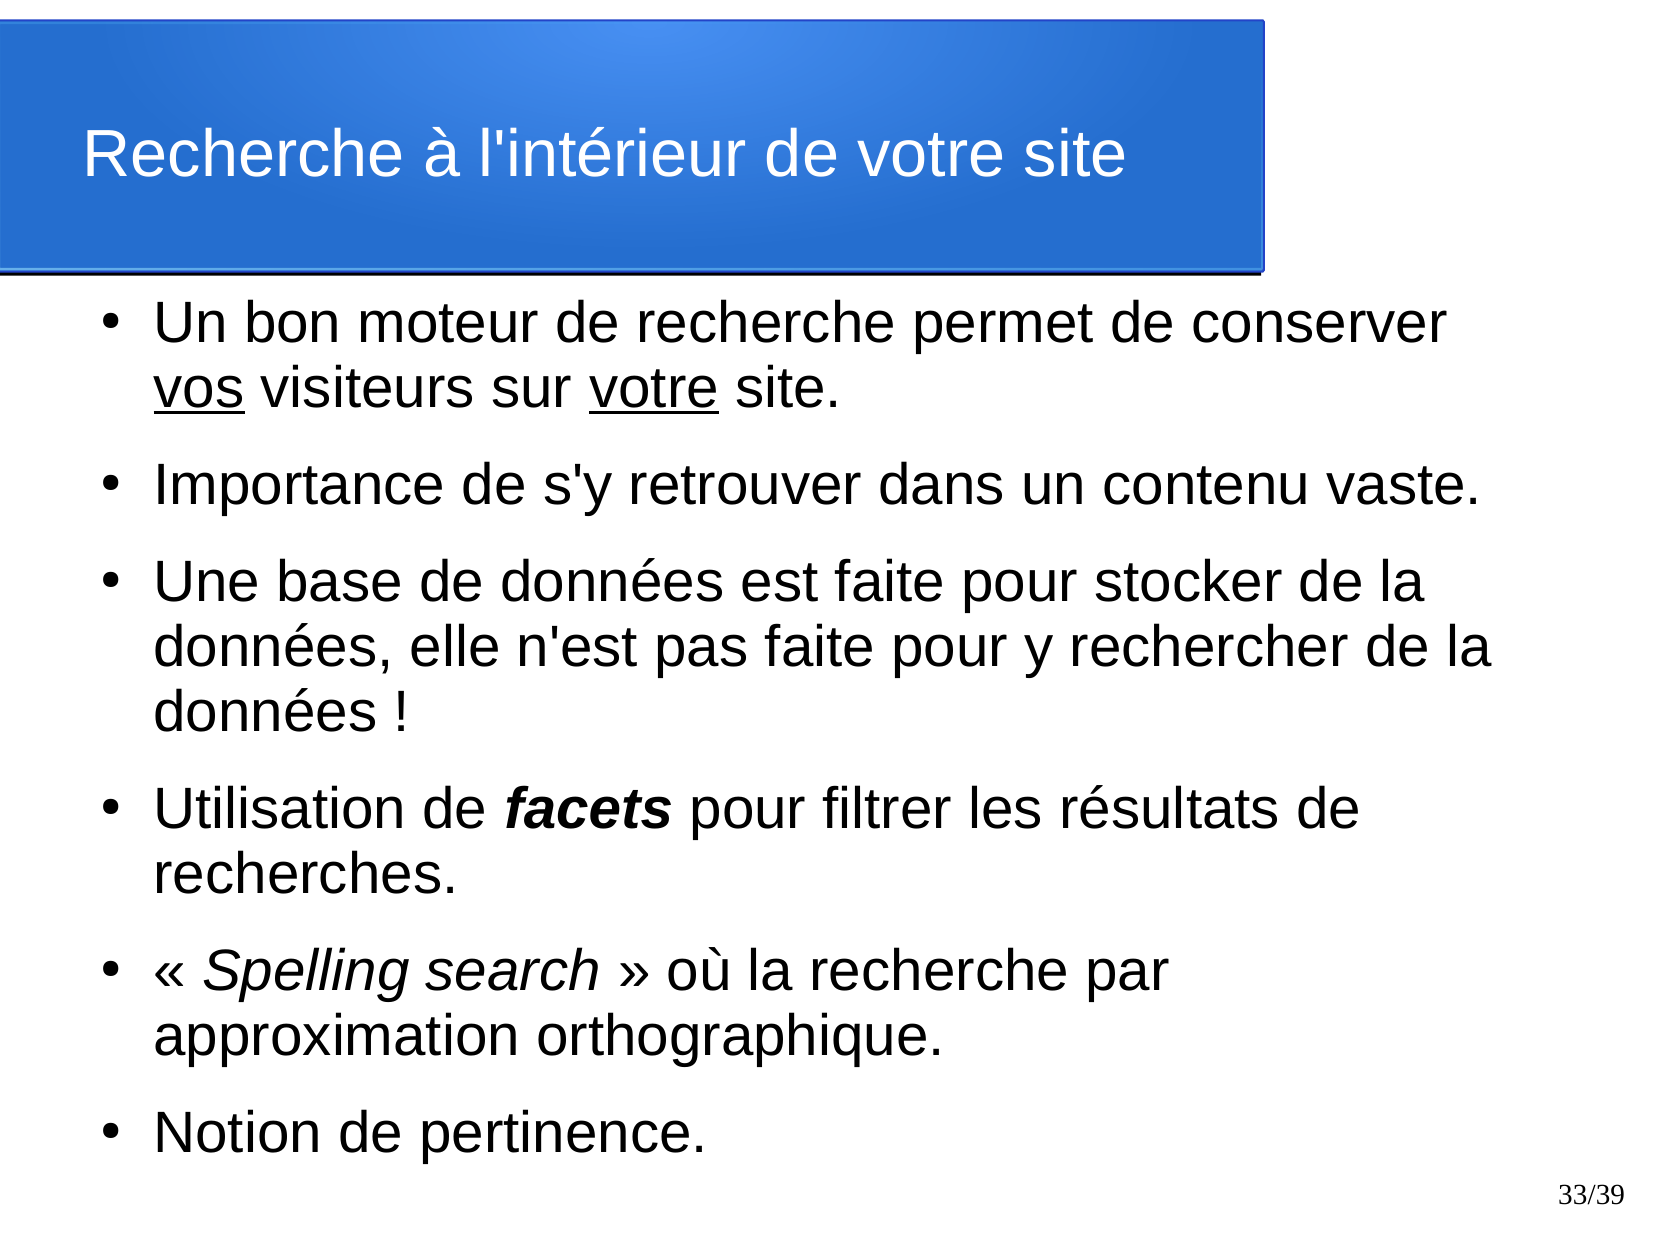

# Recherche à l'intérieur de votre site
Un bon moteur de recherche permet de conserver vos visiteurs sur votre site.
Importance de s'y retrouver dans un contenu vaste.
Une base de données est faite pour stocker de la données, elle n'est pas faite pour y rechercher de la données !
Utilisation de facets pour filtrer les résultats de recherches.
« Spelling search » où la recherche par approximation orthographique.
Notion de pertinence.